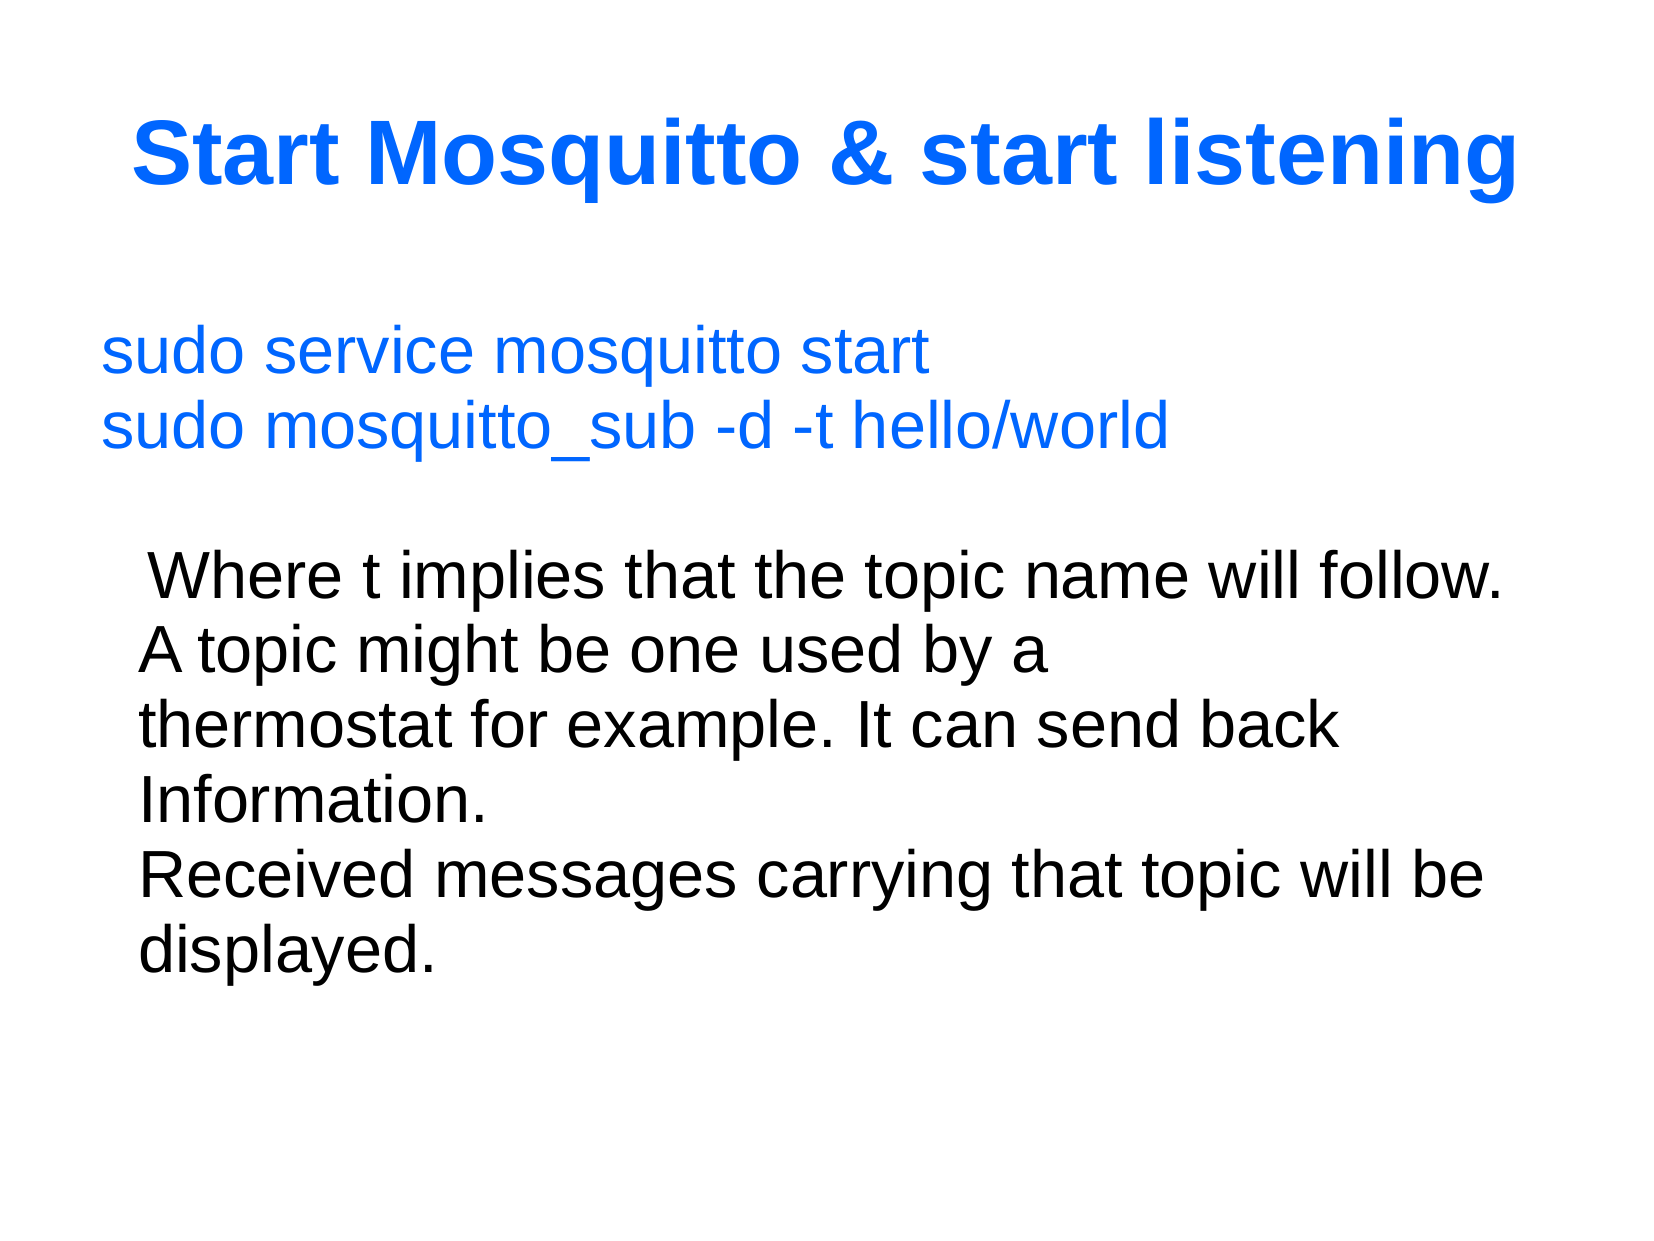

# Start Mosquitto & start listening
 sudo service mosquitto start
 sudo mosquitto_sub -d -t hello/world
Where t implies that the topic name will follow.
 A topic might be one used by a
 thermostat for example. It can send back
 Information.
 Received messages carrying that topic will be displayed.